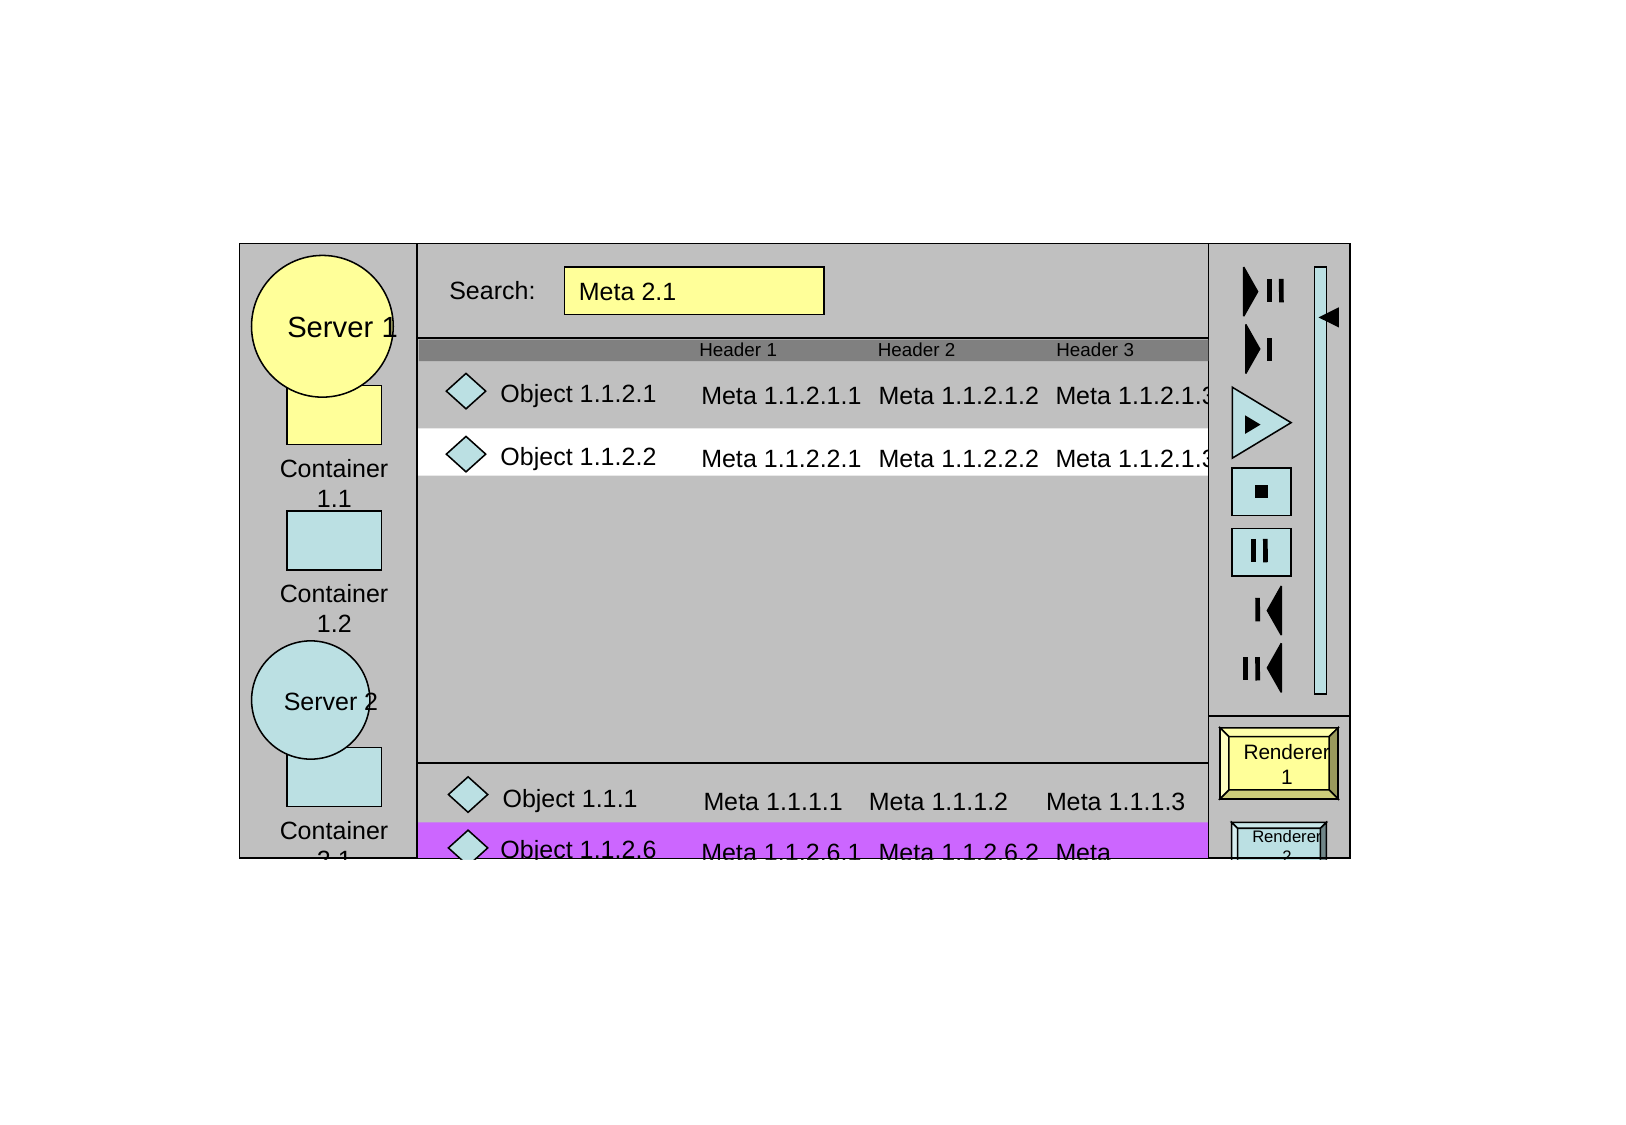

Server 1
Search:
Meta 2.1
Header 2
Header 3
Header 1
Object 1.1.2.1
Meta 1.1.2.1.1
Meta 1.1.2.1.2
Meta 1.1.2.1.3
Container 1.1
Object 1.1.2.2
Meta 1.1.2.2.1
Meta 1.1.2.2.2
Meta 1.1.2.1.3
Container 1.2
Server 2
Renderer
1
Container 2.1
Object 1.1.1
Meta 1.1.1.1
Meta 1.1.1.2
Meta 1.1.1.3
Renderer
2
Object 1.1.2.6
Meta 1.1.2.6.1
Meta 1.1.2.6.2
Meta 1.1.2.6..3